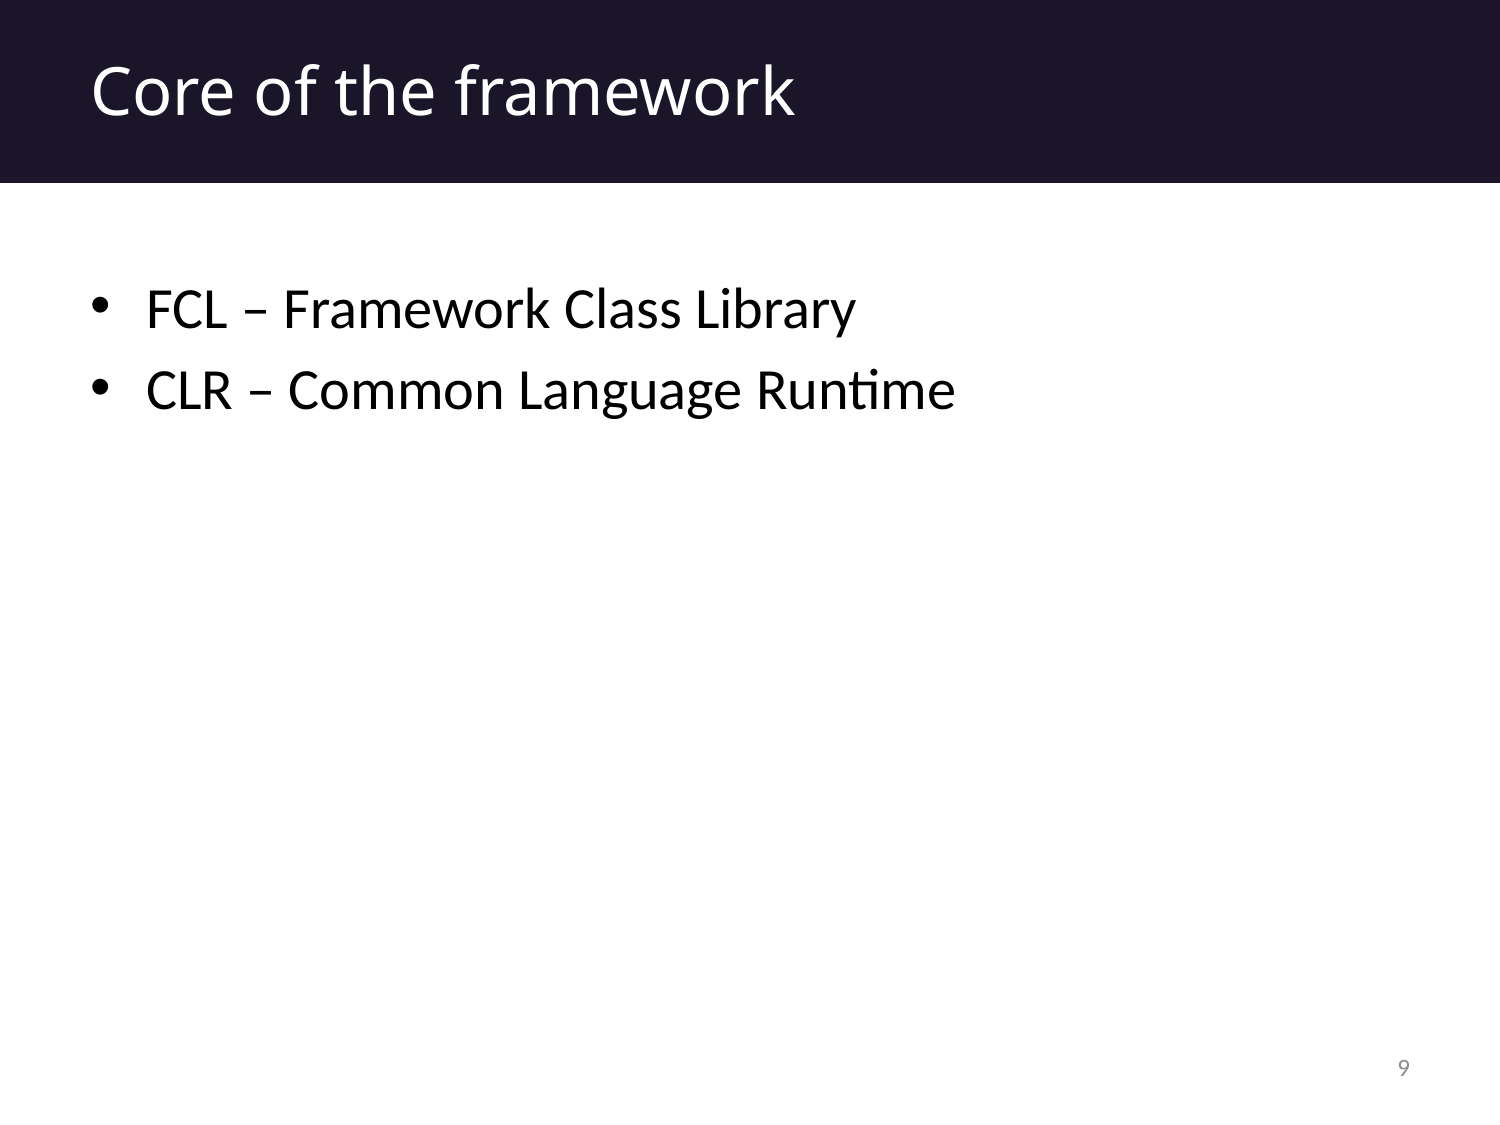

Core of the framework
# FCL – Framework Class Library
CLR – Common Language Runtime